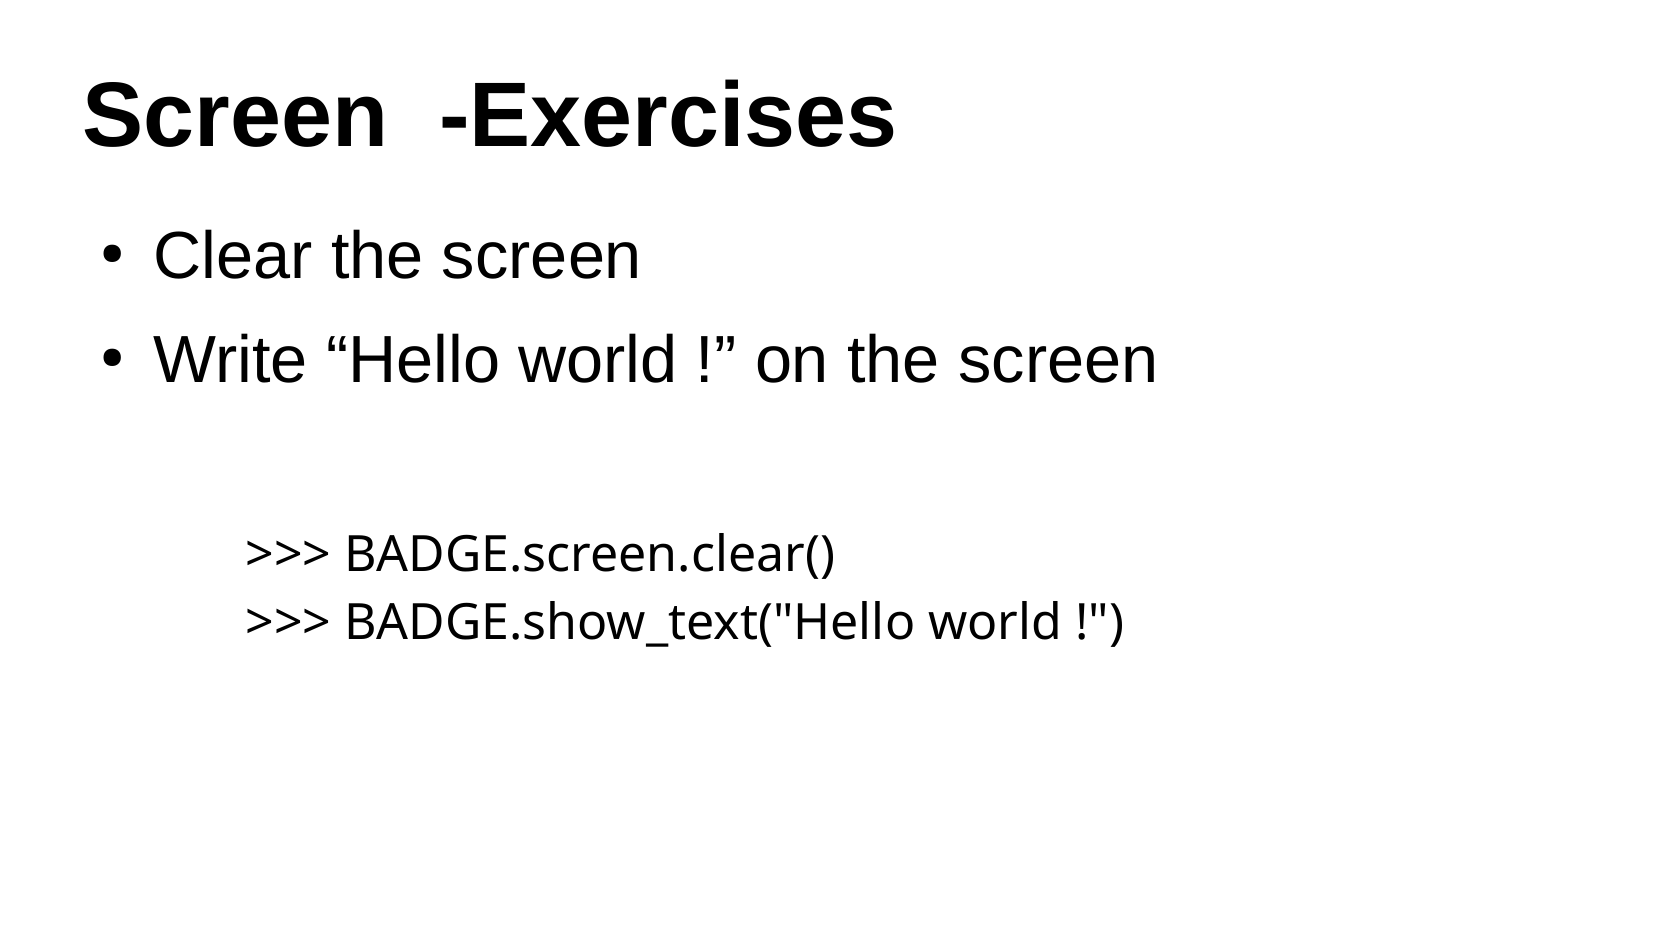

# Screen -Exercises
Clear the screen
Write “Hello world !” on the screen
>>> BADGE.screen.clear()
>>> BADGE.show_text("Hello world !")